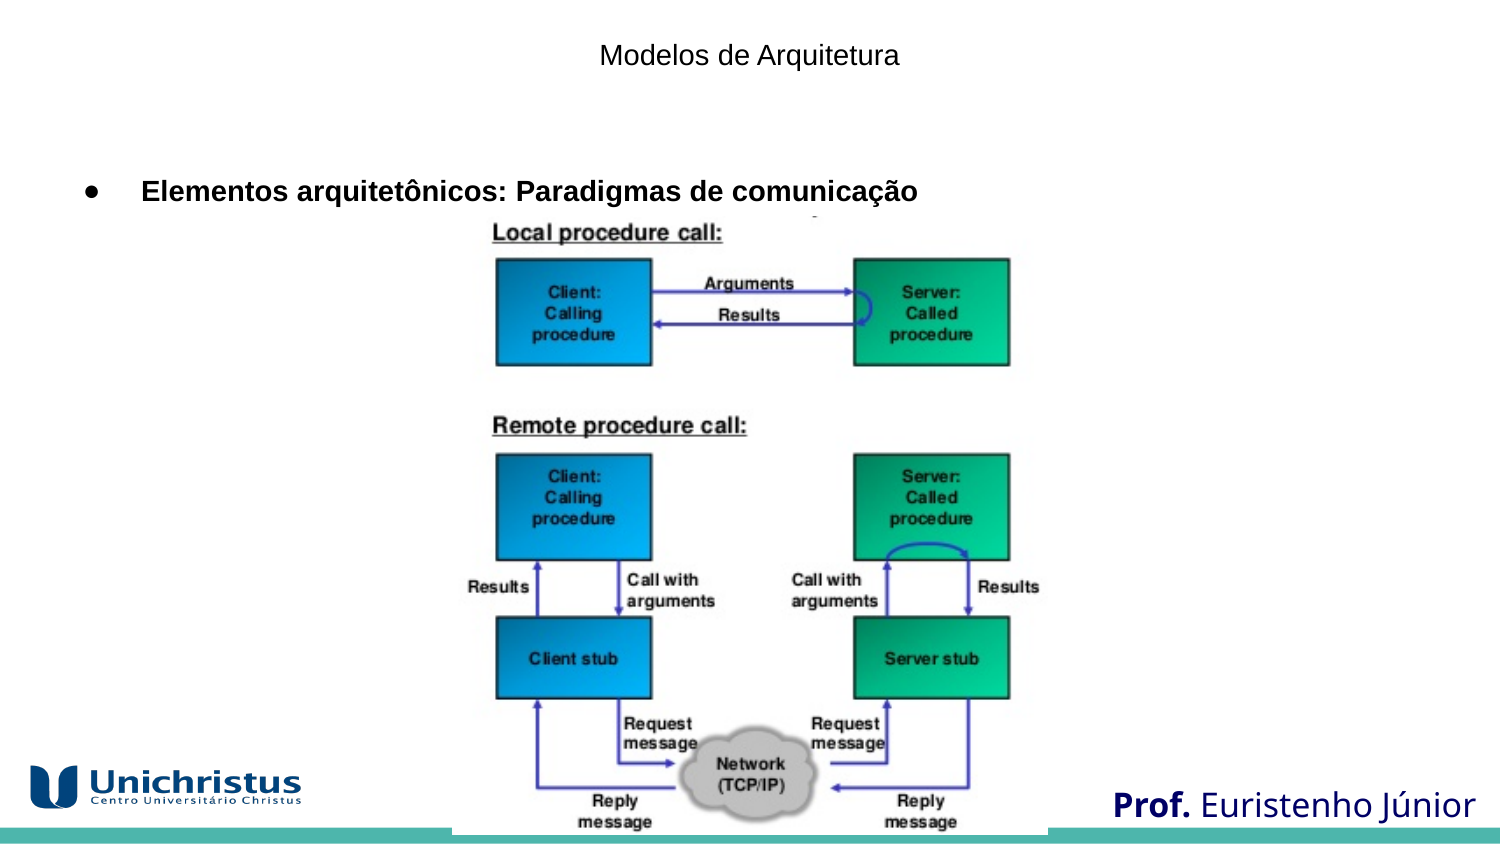

# Modelos de Arquitetura
Elementos arquitetônicos: Paradigmas de comunicação
Prof. Euristenho Júnior